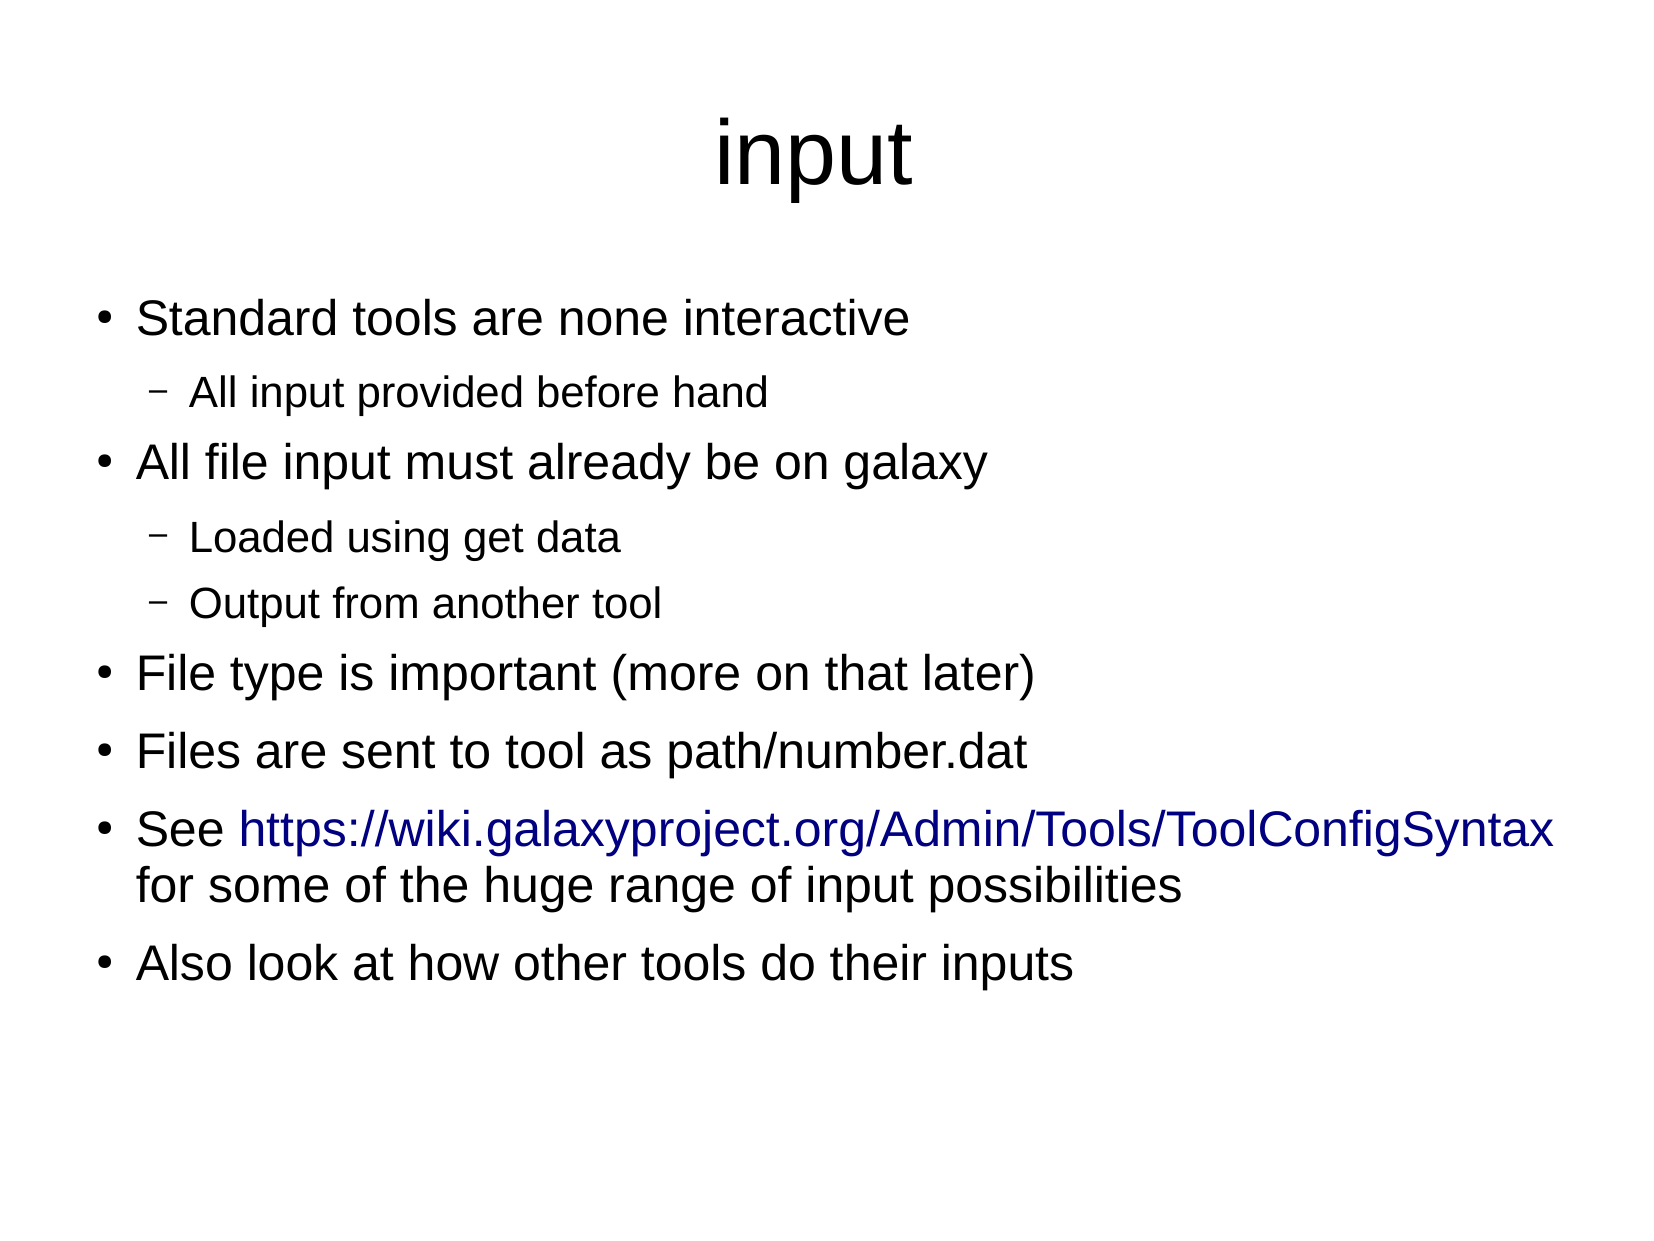

# input
Standard tools are none interactive
All input provided before hand
All file input must already be on galaxy
Loaded using get data
Output from another tool
File type is important (more on that later)
Files are sent to tool as path/number.dat
See https://wiki.galaxyproject.org/Admin/Tools/ToolConfigSyntax for some of the huge range of input possibilities
Also look at how other tools do their inputs